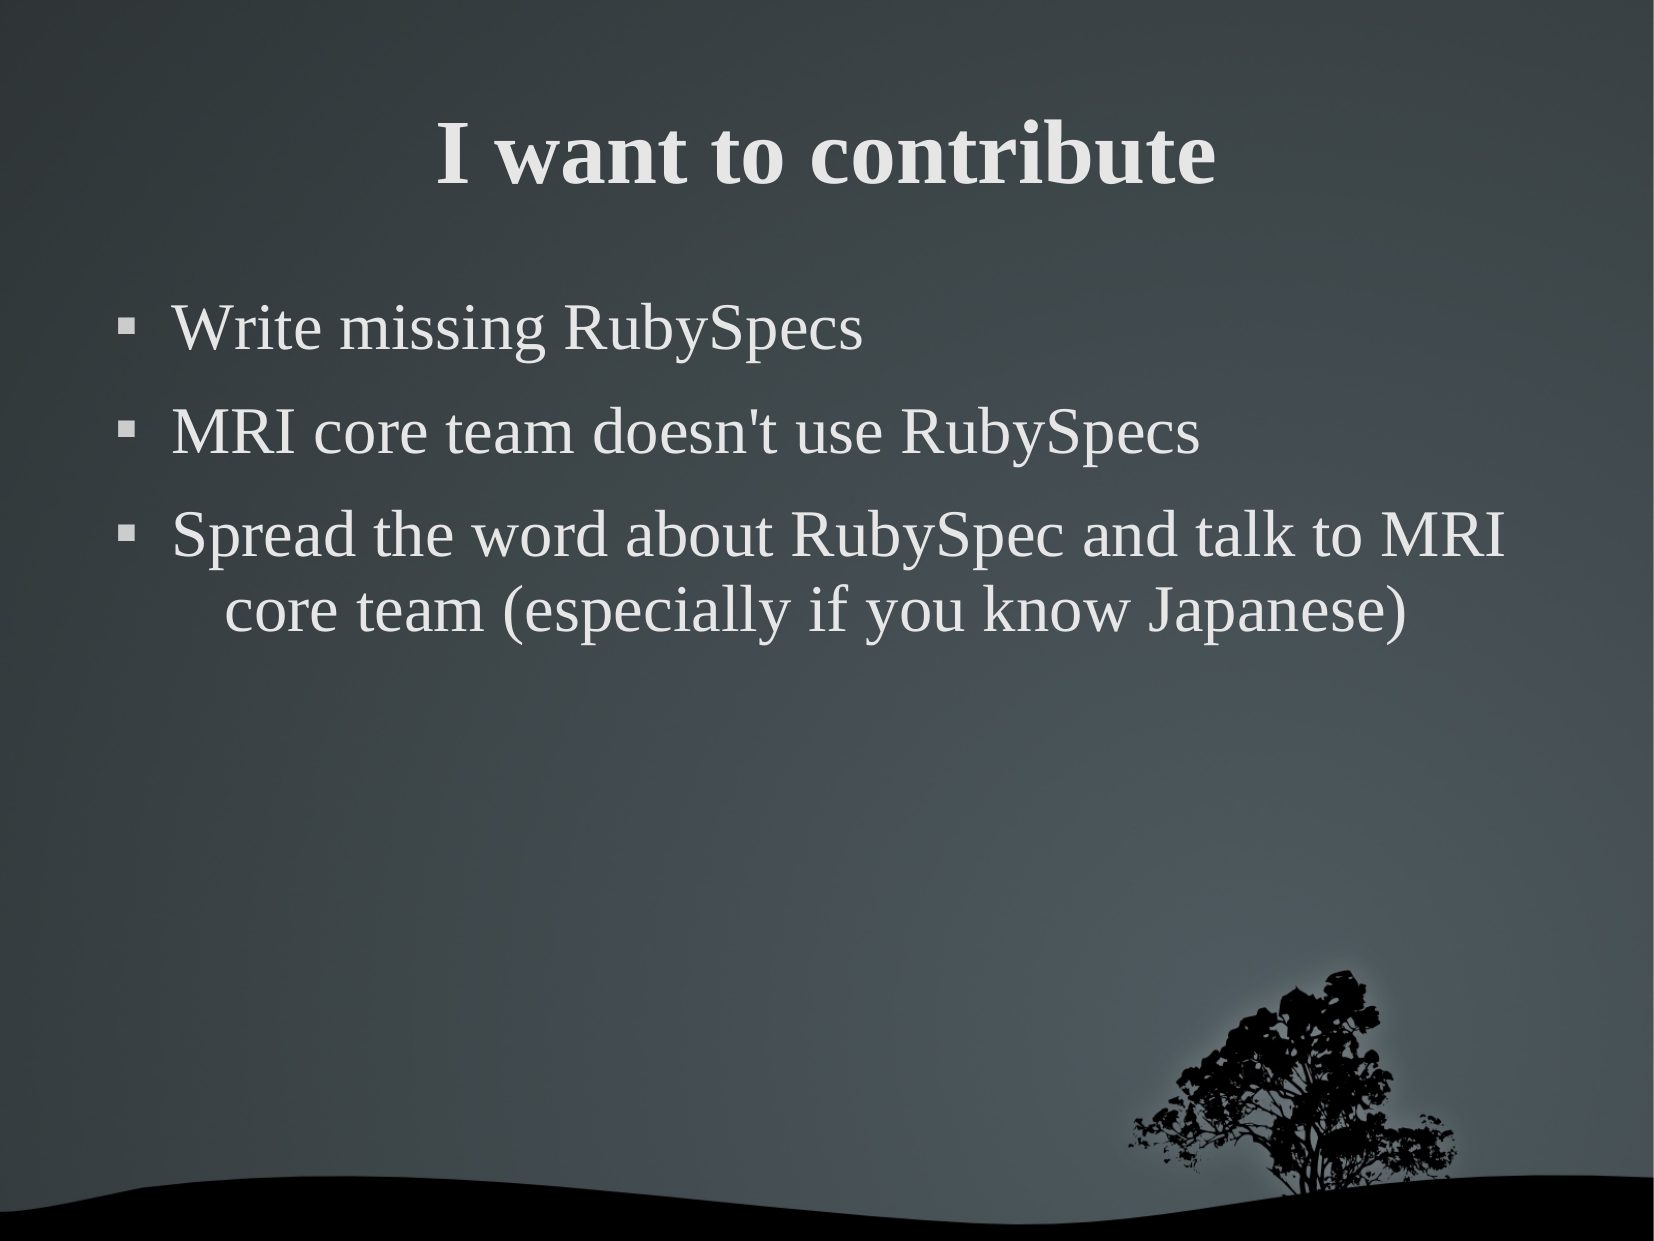

# I want to contribute
Write missing RubySpecs
MRI core team doesn't use RubySpecs
Spread the word about RubySpec and talk to MRI core team (especially if you know Japanese)